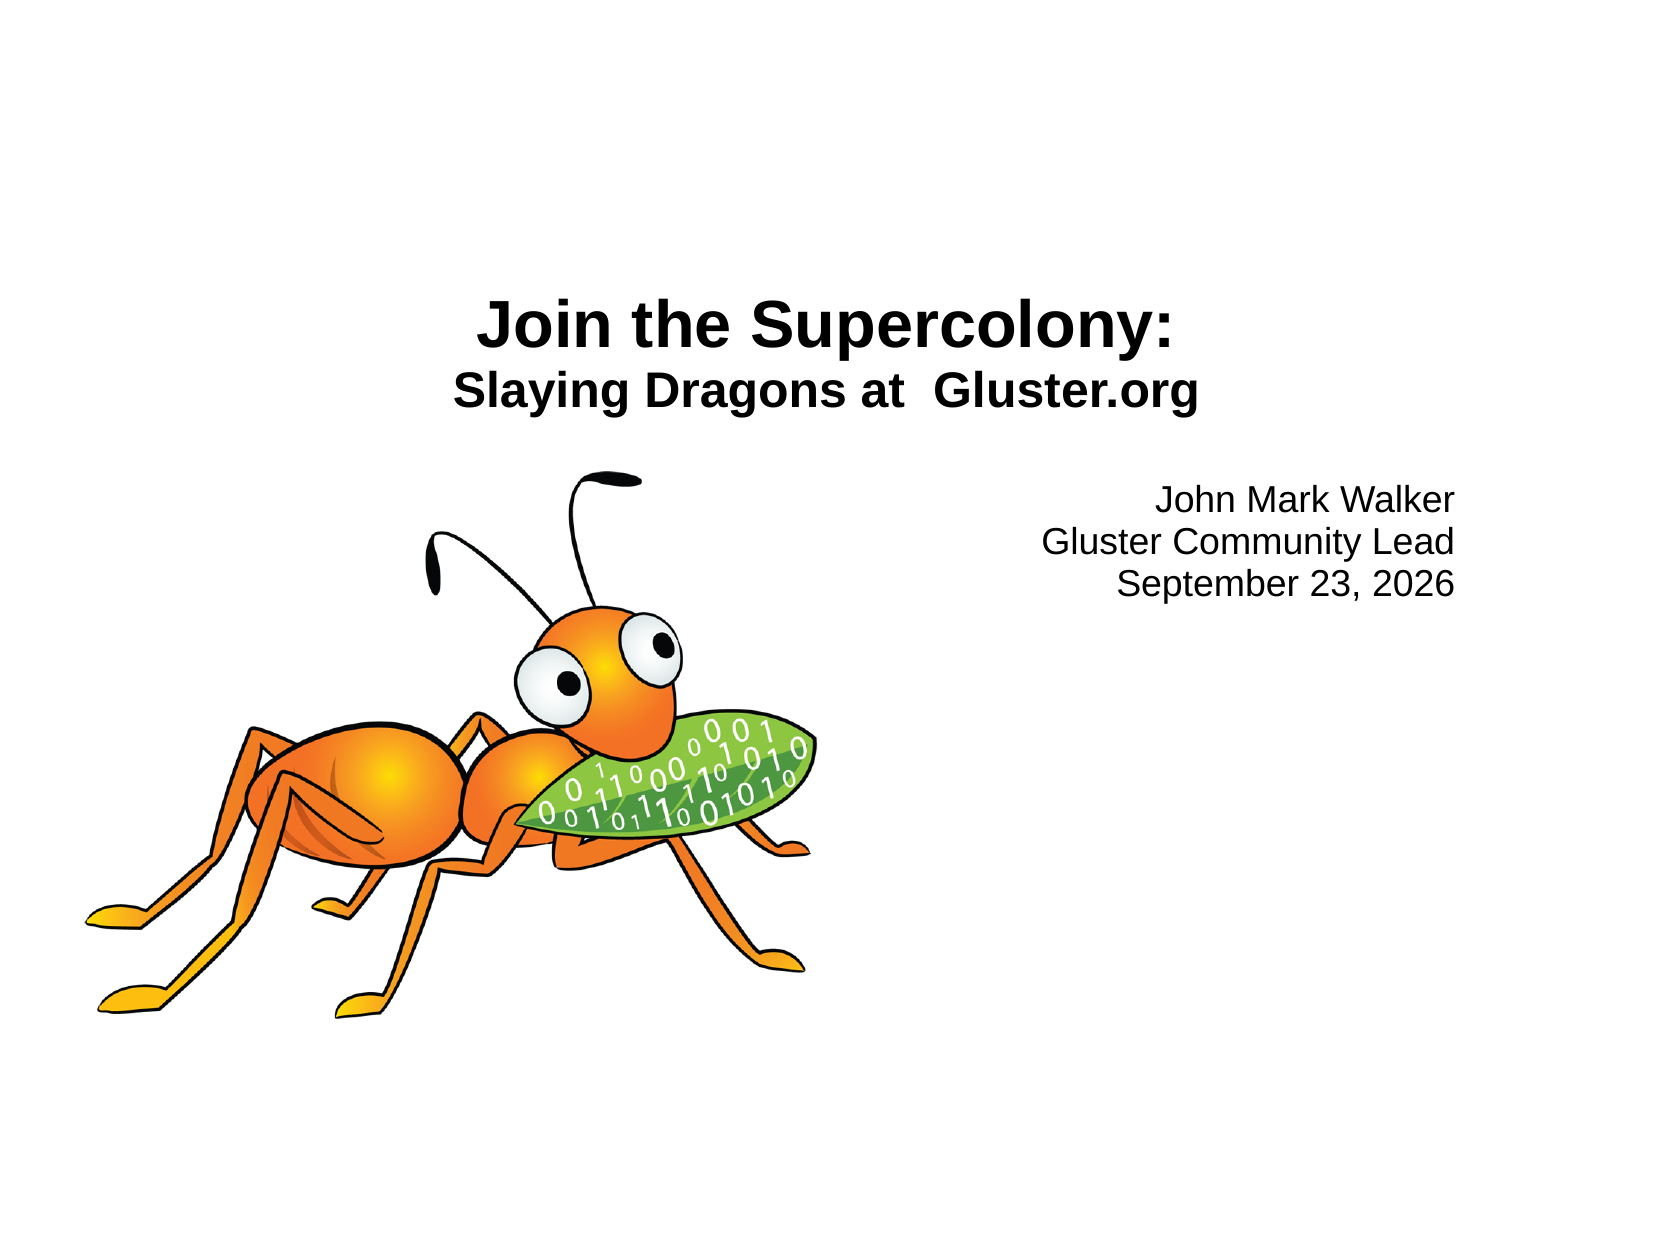

# Join the Supercolony:
Slaying Dragons at Gluster.org
John Mark Walker
Gluster Community Lead